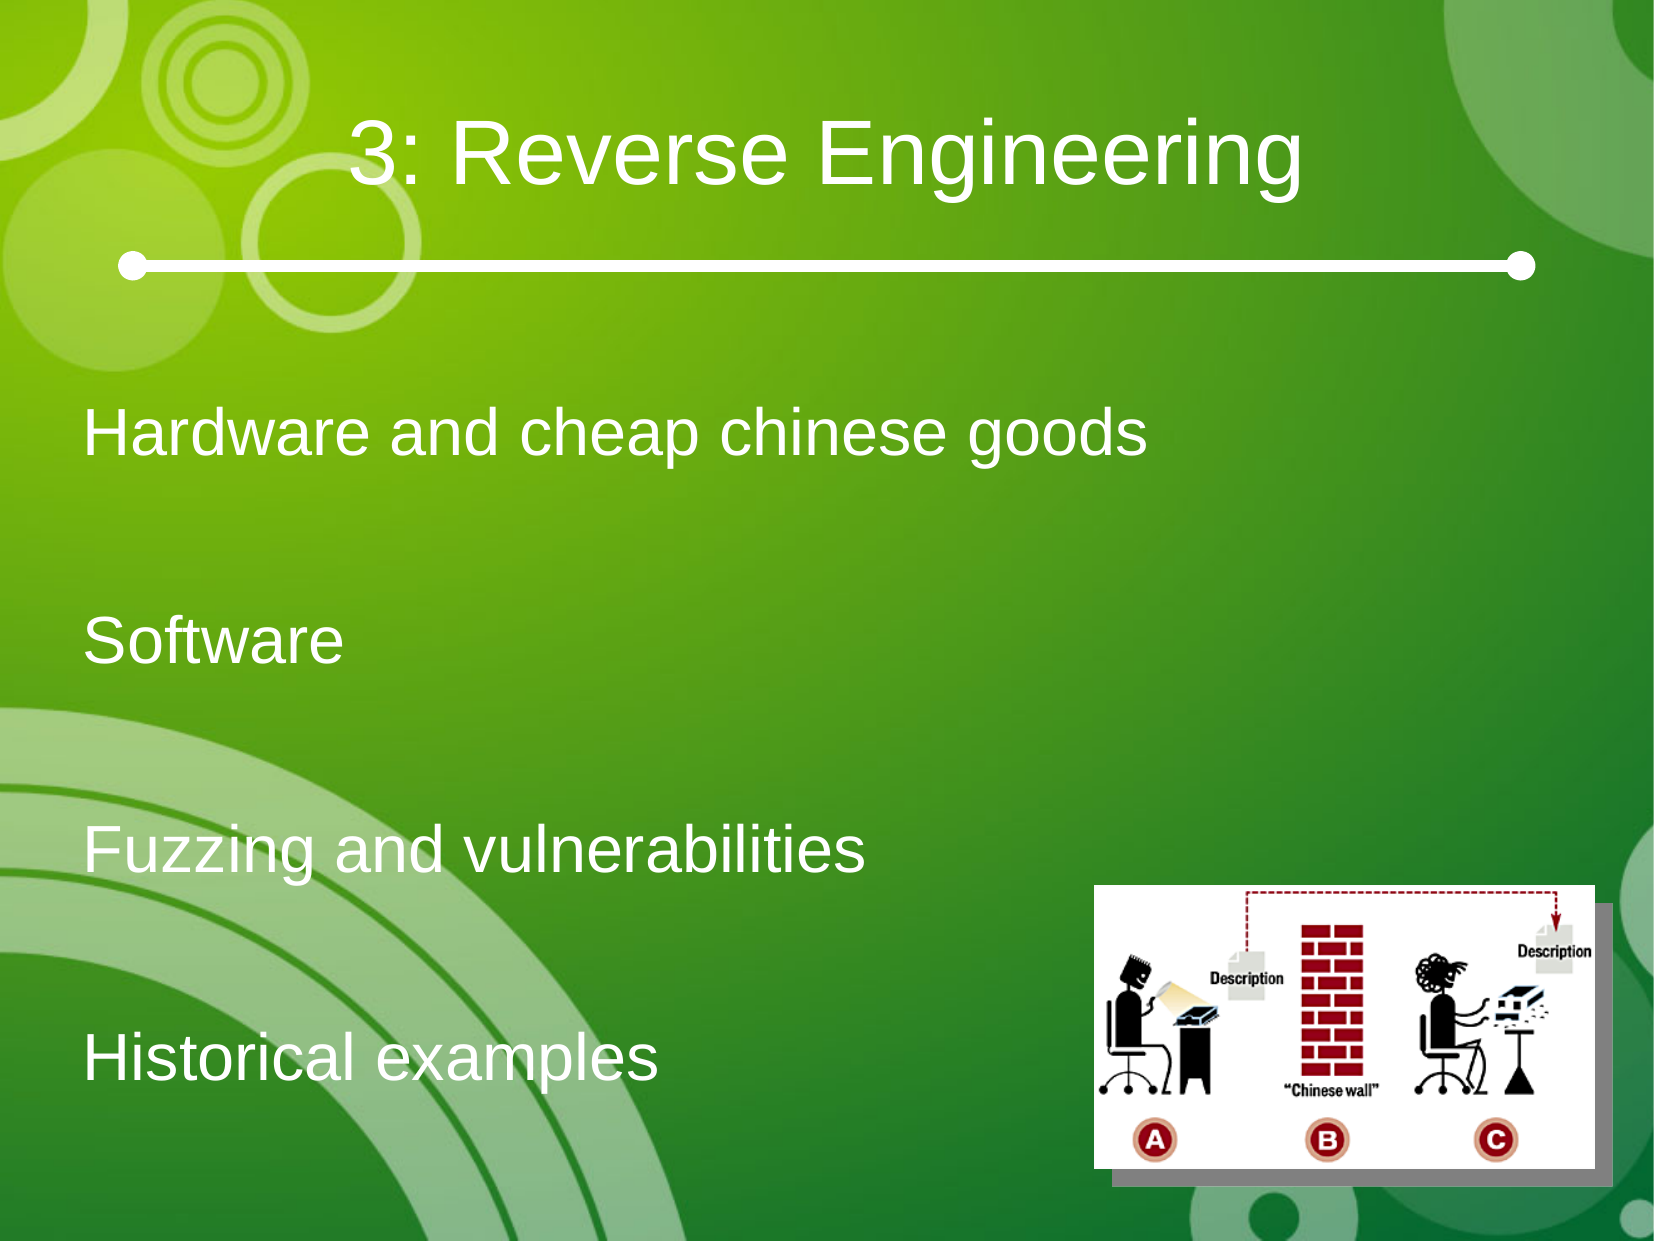

# 3: Reverse Engineering
Hardware and cheap chinese goods
Software
Fuzzing and vulnerabilities
Historical examples